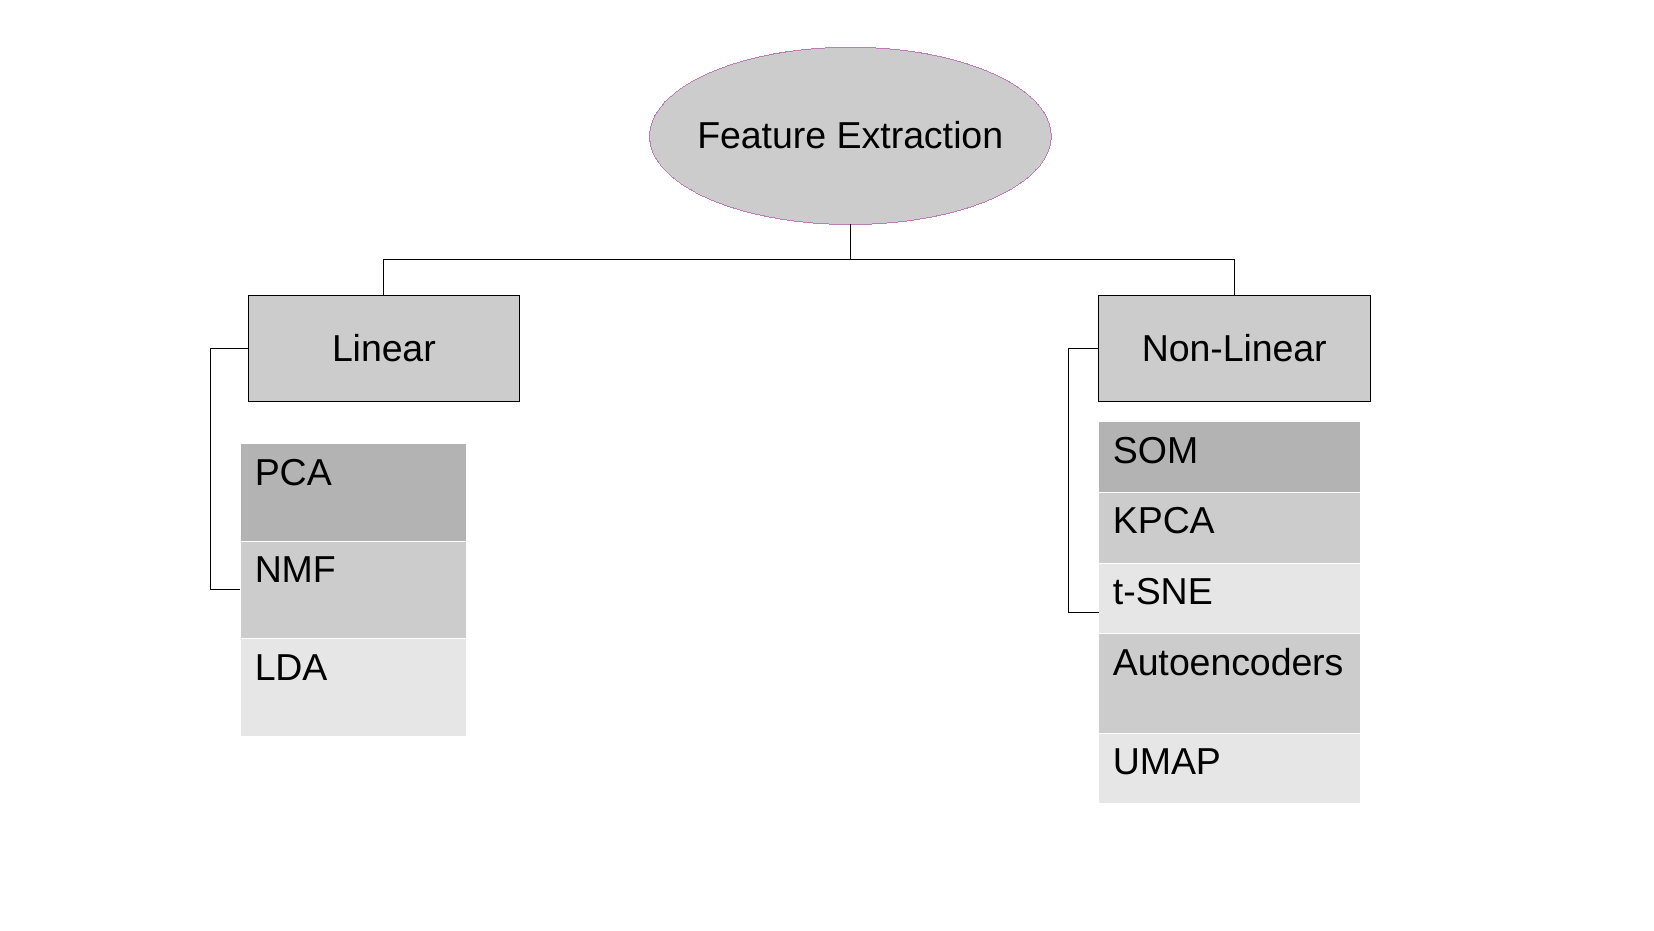

Feature Extraction
Linear
Non-Linear
| SOM |
| --- |
| KPCA |
| t-SNE |
| Autoencoders |
| UMAP |
| PCA |
| --- |
| NMF |
| LDA |